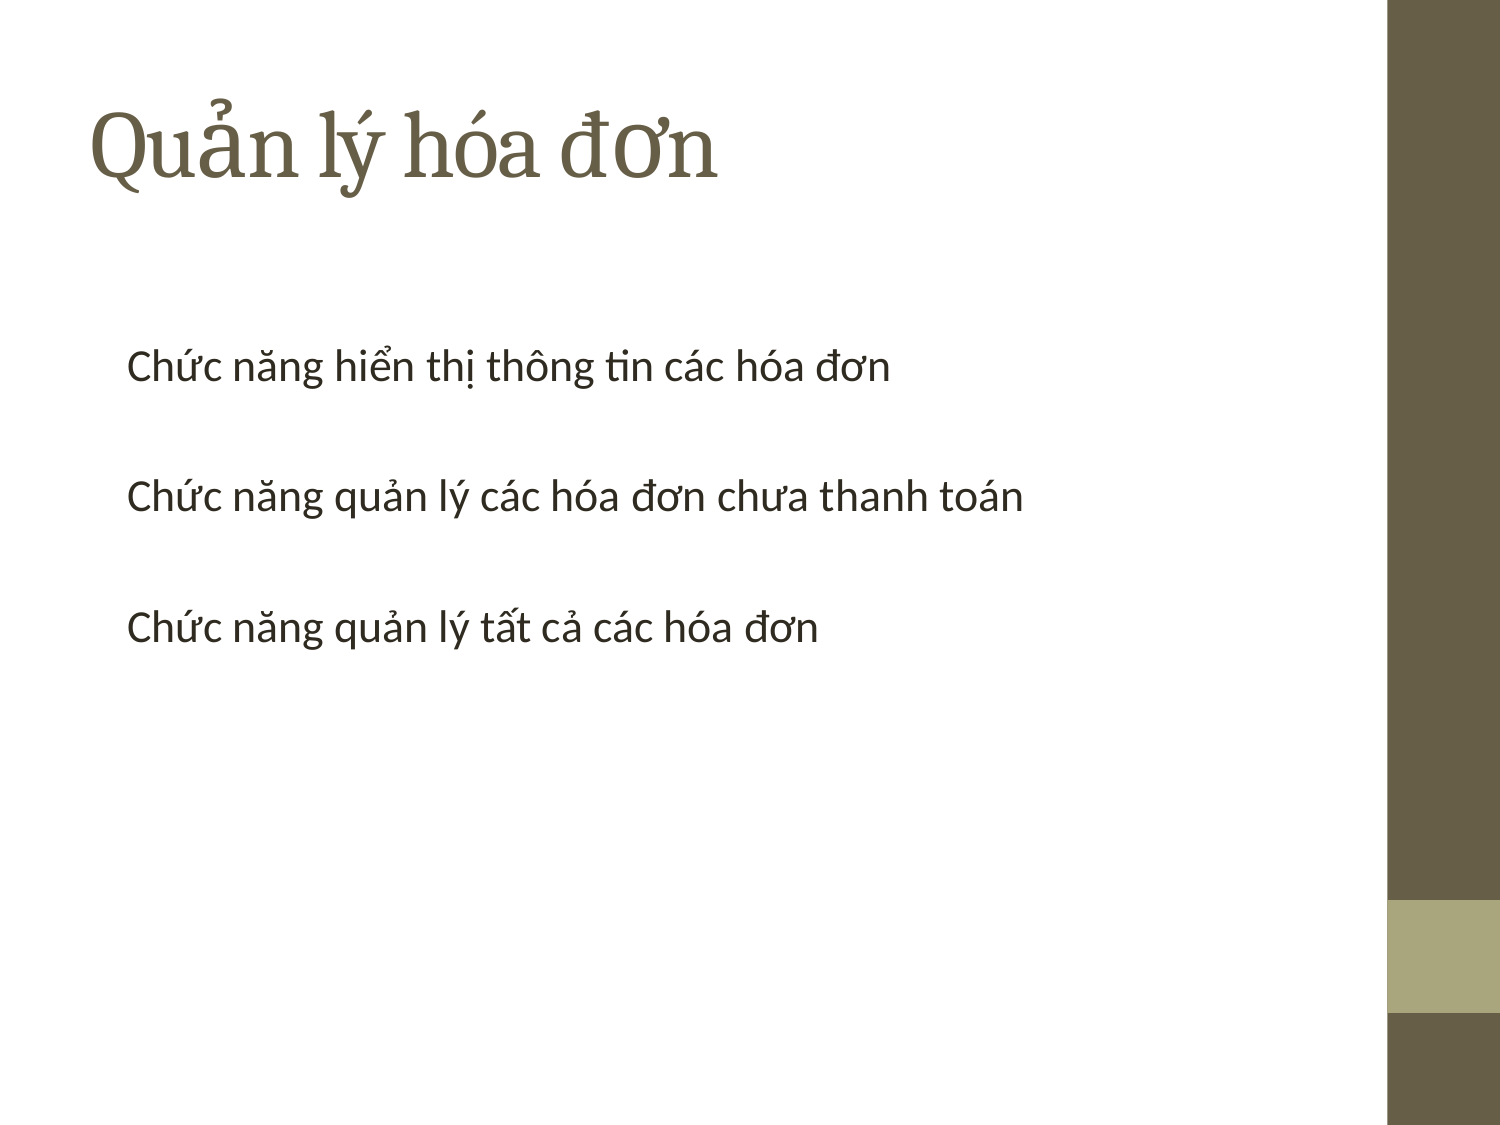

# Quản lý hóa đơn
Chức năng hiển thị thông tin các hóa đơn
Chức năng quản lý các hóa đơn chưa thanh toán
Chức năng quản lý tất cả các hóa đơn